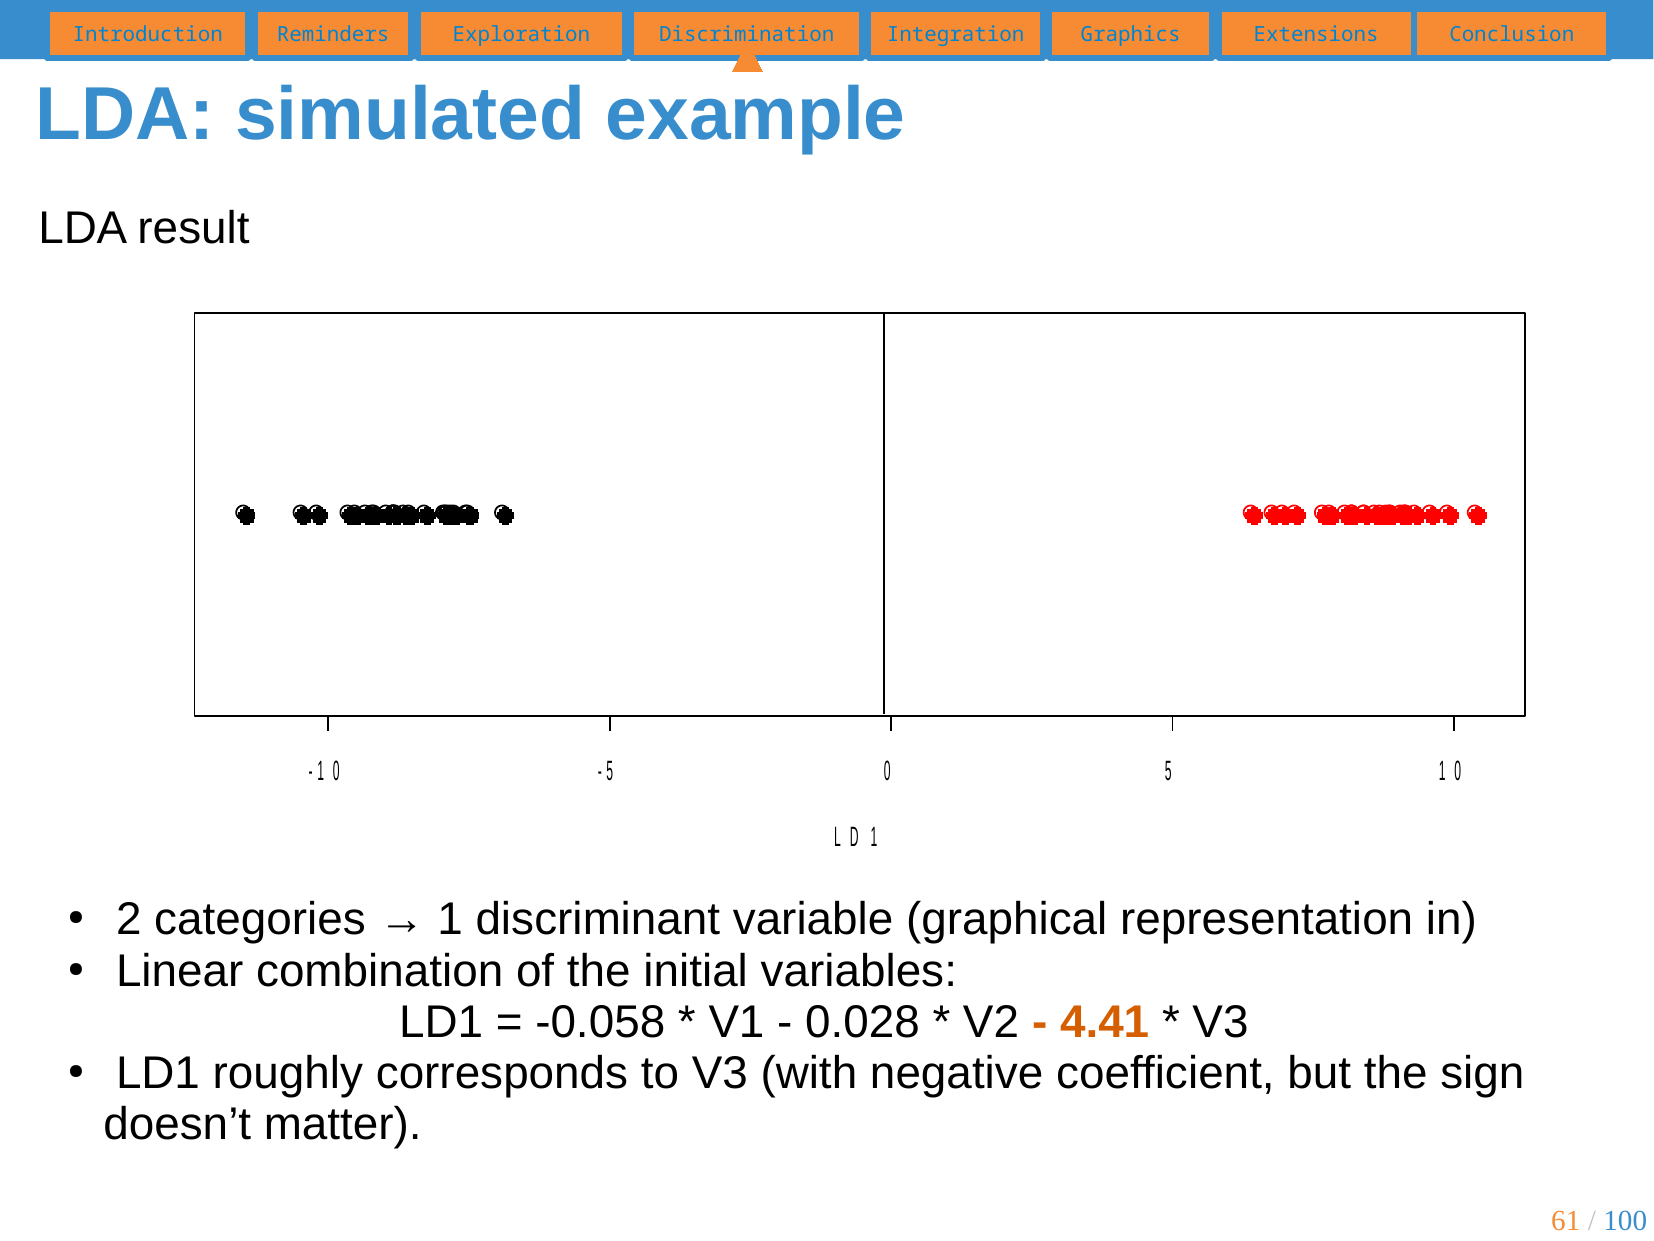

# LDA: simulated example
LDA result
 2 categories → 1 discriminant variable (graphical representation in)
 Linear combination of the initial variables:
LD1 = -0.058 * V1 - 0.028 * V2 - 4.41 * V3
 LD1 roughly corresponds to V3 (with negative coefficient, but the sign doesn’t matter).
61